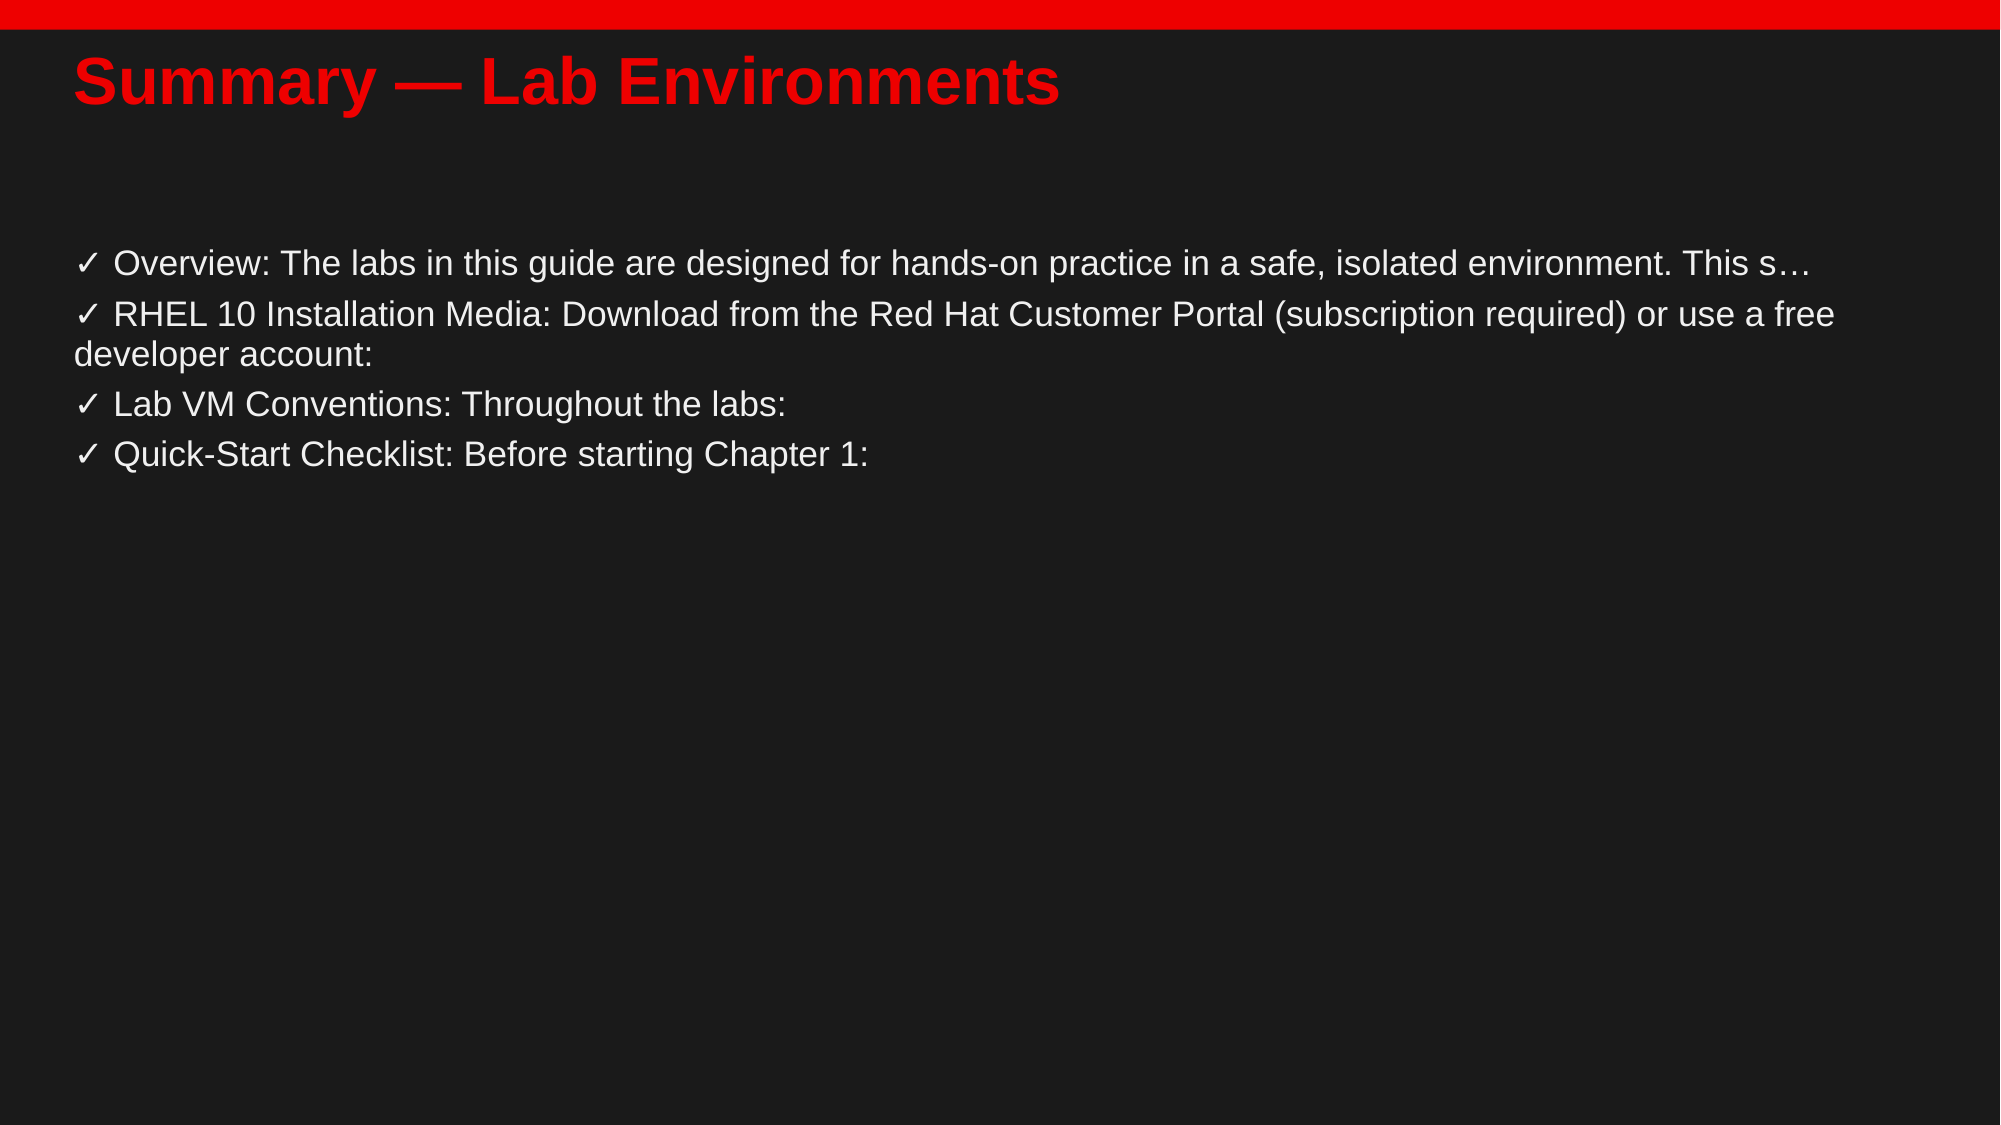

Summary — Lab Environments
✓ Overview: The labs in this guide are designed for hands-on practice in a safe, isolated environment. This s…
✓ RHEL 10 Installation Media: Download from the Red Hat Customer Portal (subscription required) or use a free developer account:
✓ Lab VM Conventions: Throughout the labs:
✓ Quick-Start Checklist: Before starting Chapter 1: